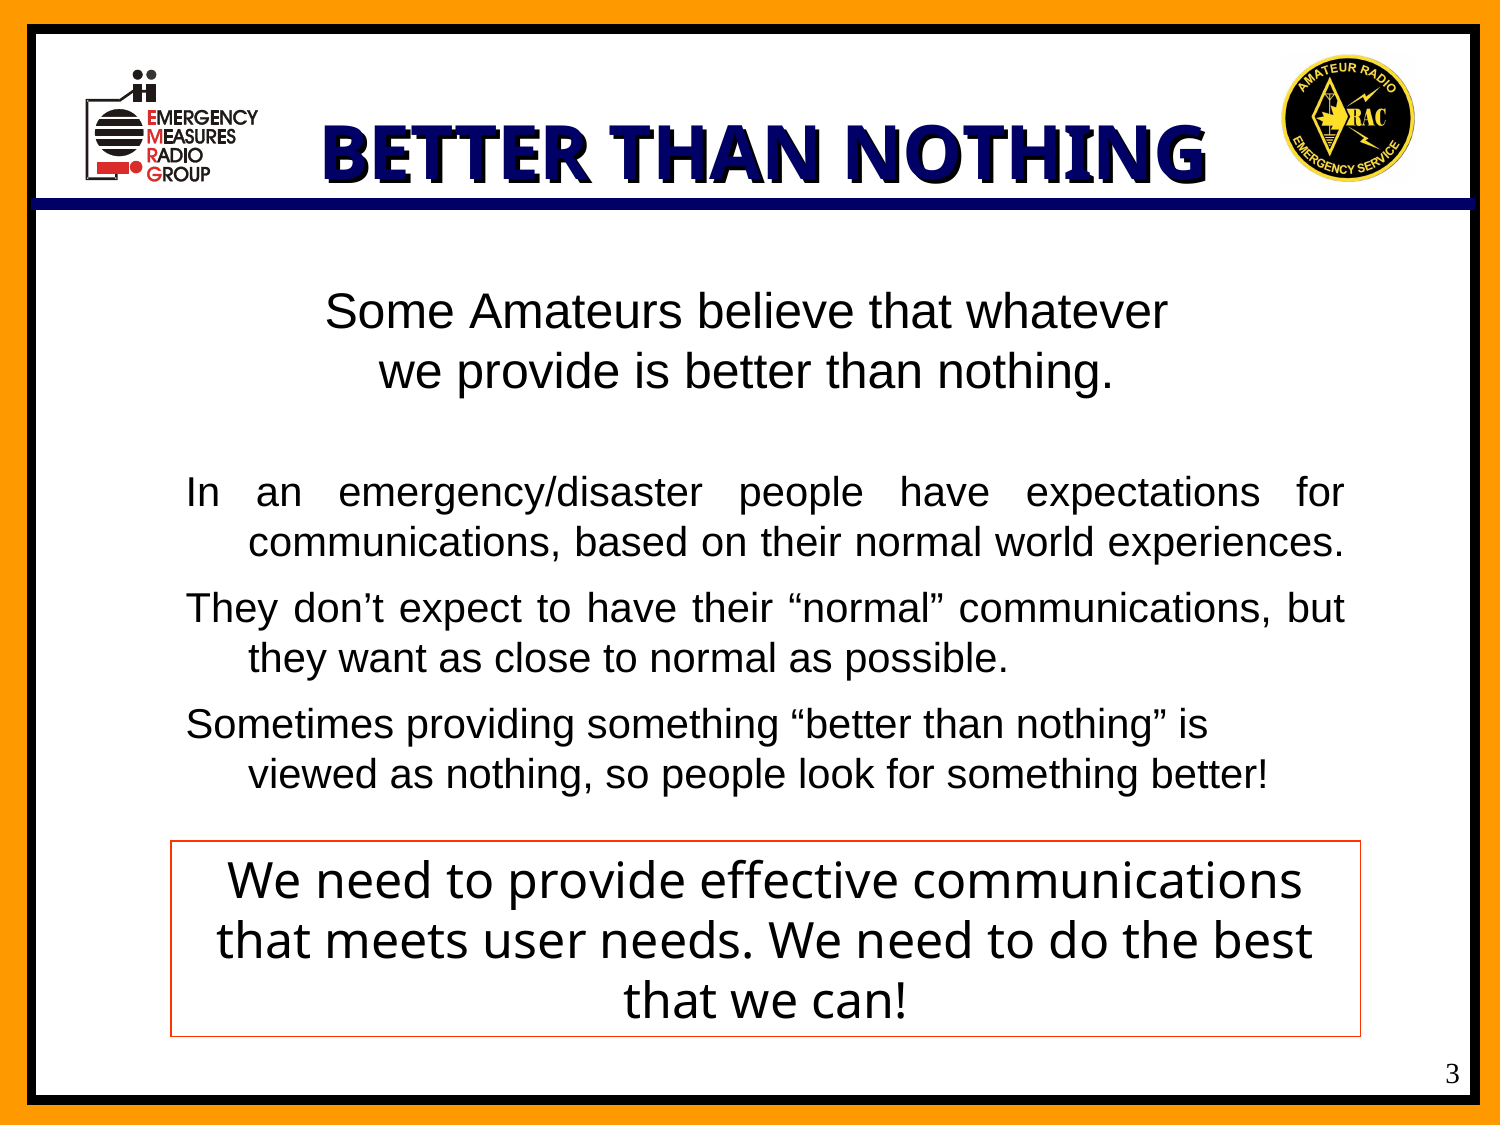

BETTER THAN NOTHING
Some Amateurs believe that whatever we provide is better than nothing.
In an emergency/disaster people have expectations for communications, based on their normal world experiences.
They don’t expect to have their “normal” communications, but they want as close to normal as possible.
Sometimes providing something “better than nothing” is viewed as nothing, so people look for something better!
We need to provide effective communications that meets user needs. We need to do the best that we can!
3